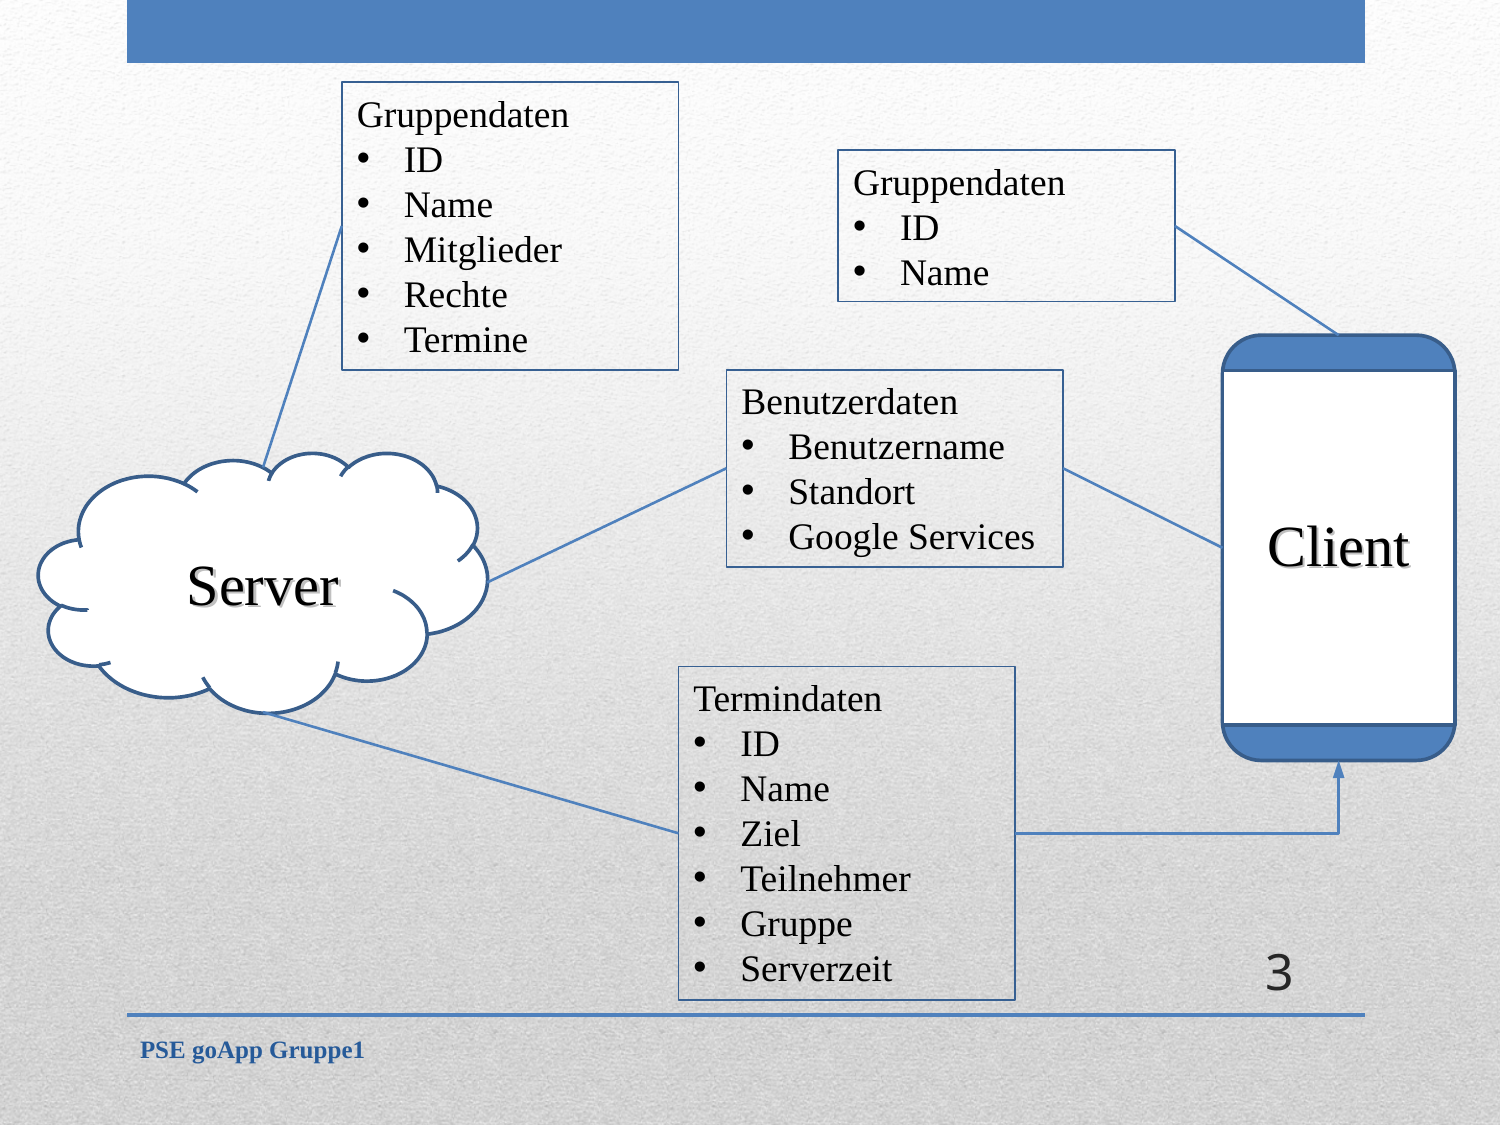

Gruppendaten
ID
Name
Mitglieder
Rechte
Termine
Gruppendaten
ID
Name
Benutzerdaten
Benutzername
Standort
Google Services
Client
Server
Termindaten
ID
Name
Ziel
Teilnehmer
Gruppe
Serverzeit
PSE goApp Gruppe1